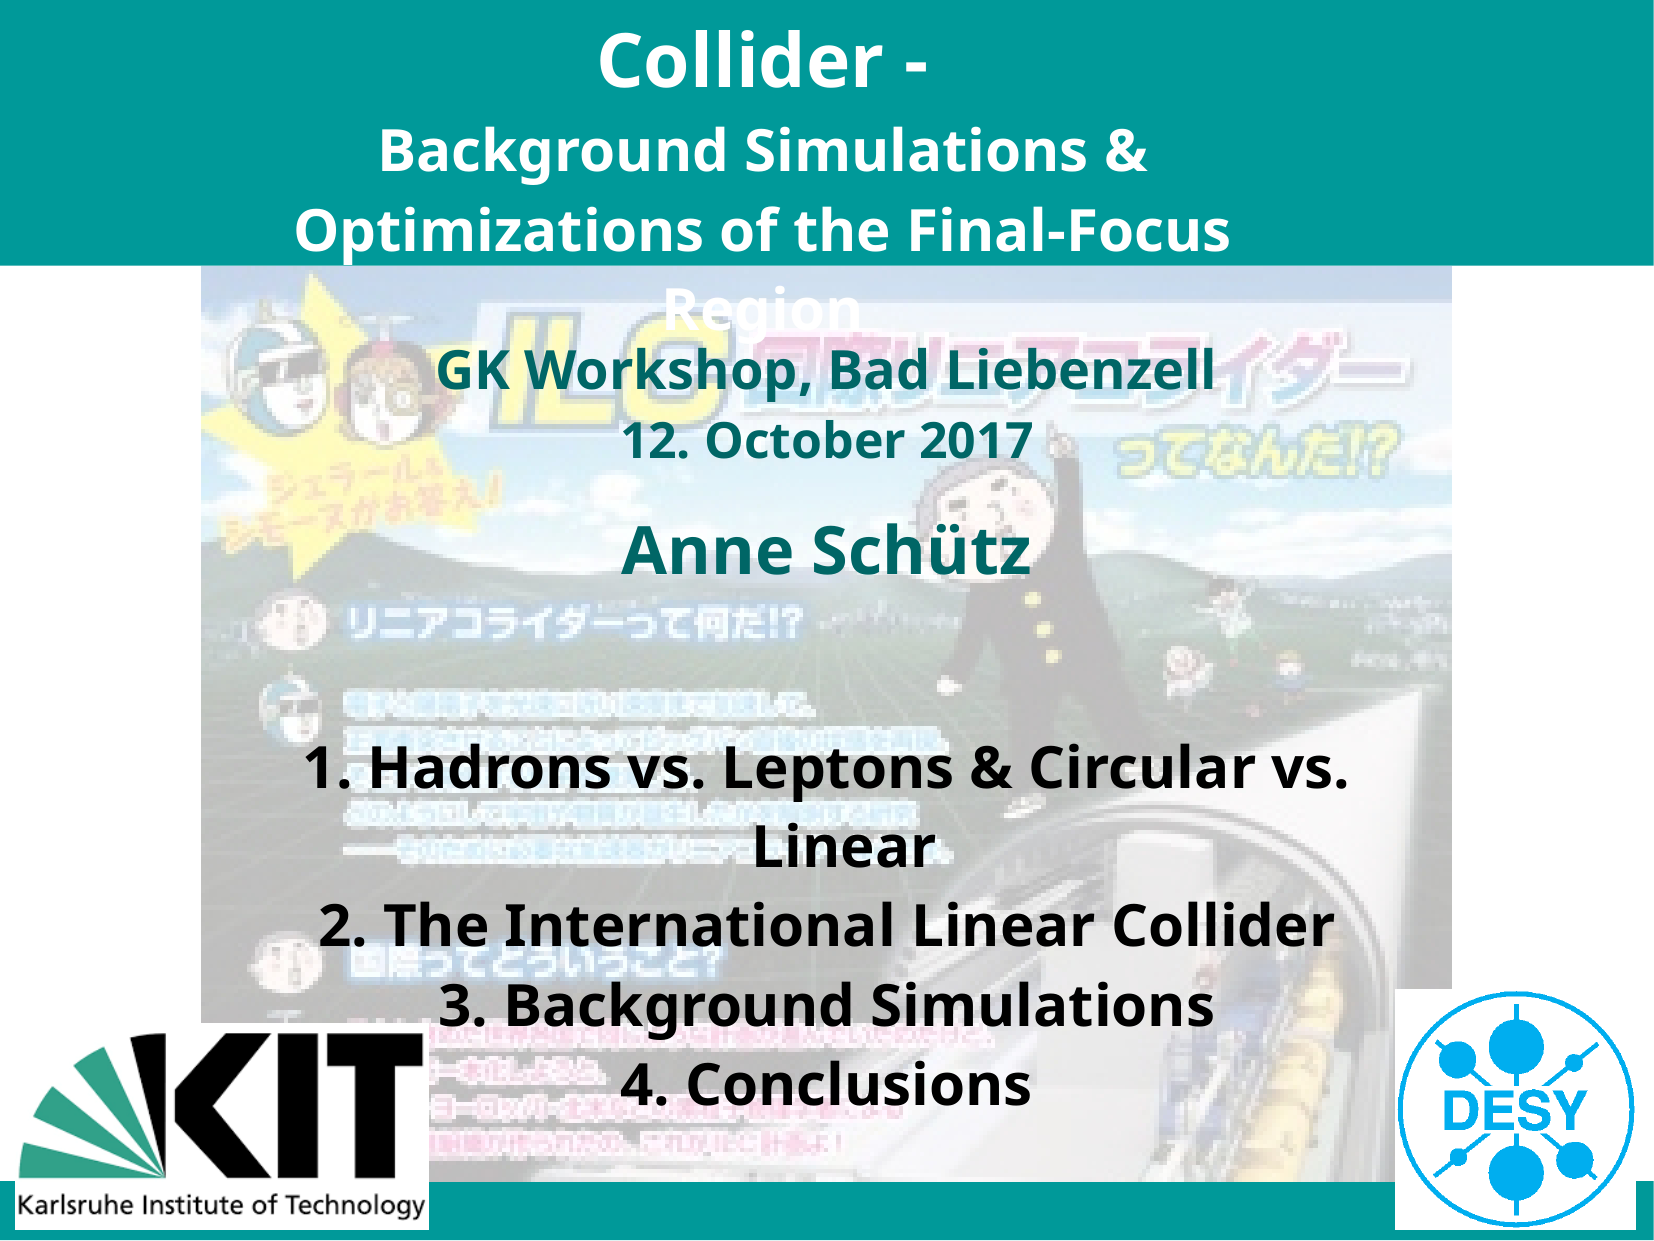

The International Linear Collider -
Background Simulations &
Optimizations of the Final-Focus Region
# GK Workshop, Bad Liebenzell
12. October 2017
Anne Schütz
 Hadrons vs. Leptons & Circular vs. Linear
 The International Linear Collider
 Background Simulations
 Conclusions